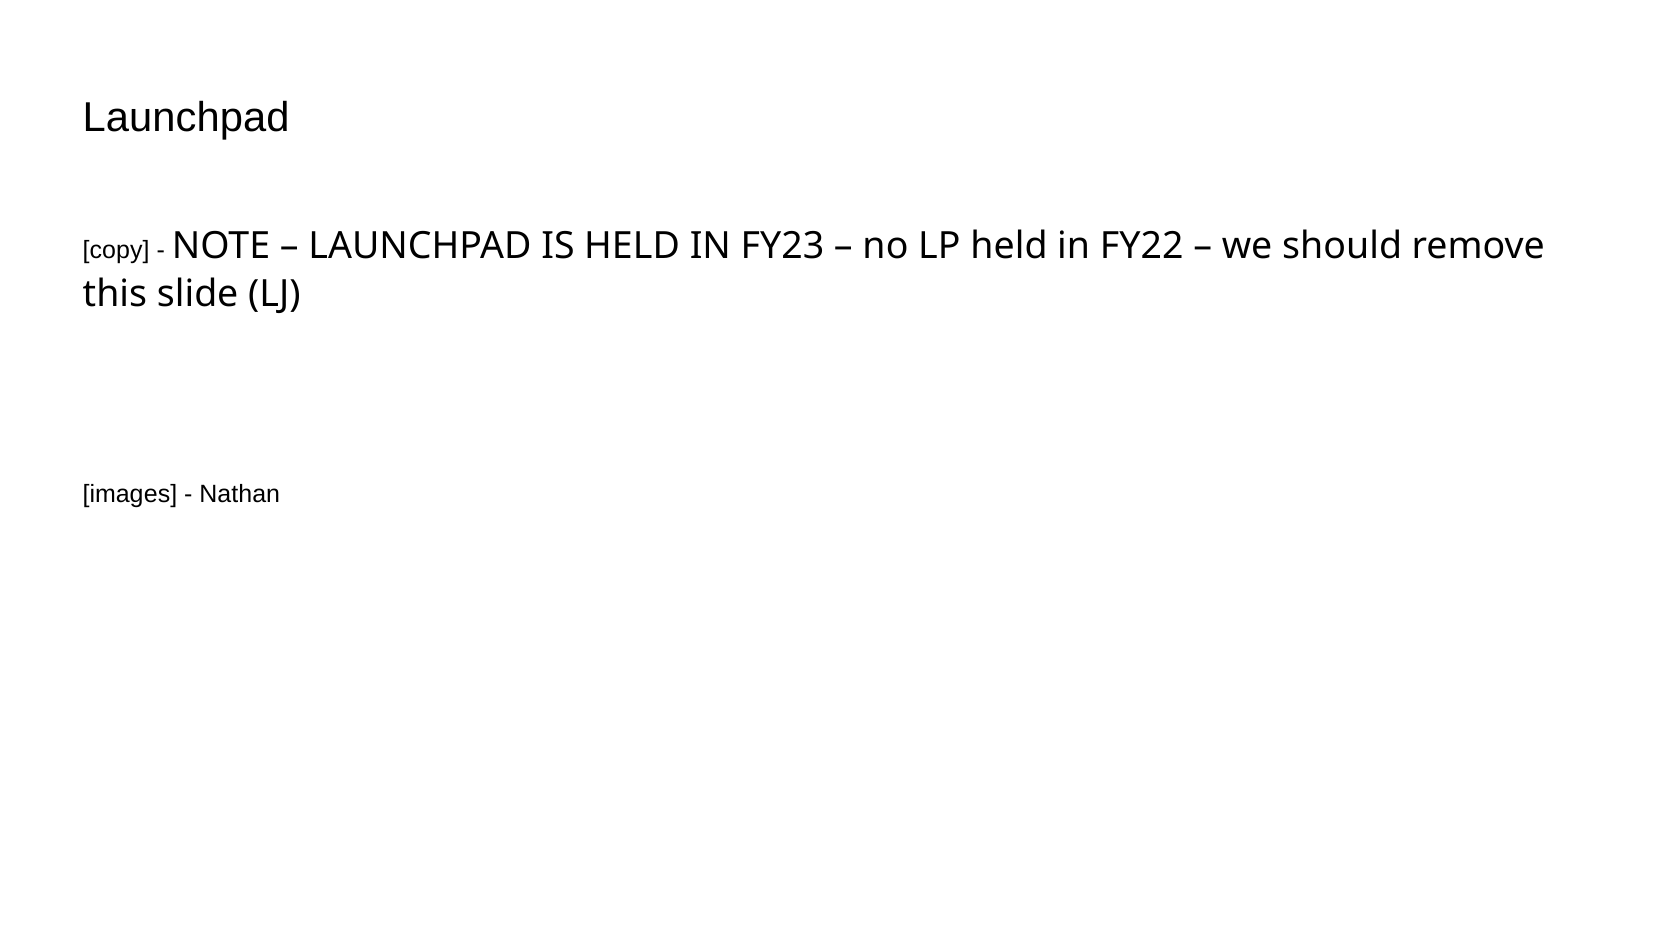

# Launchpad
[copy] - NOTE – LAUNCHPAD IS HELD IN FY23 – no LP held in FY22 – we should remove this slide (LJ)
[images] - Nathan